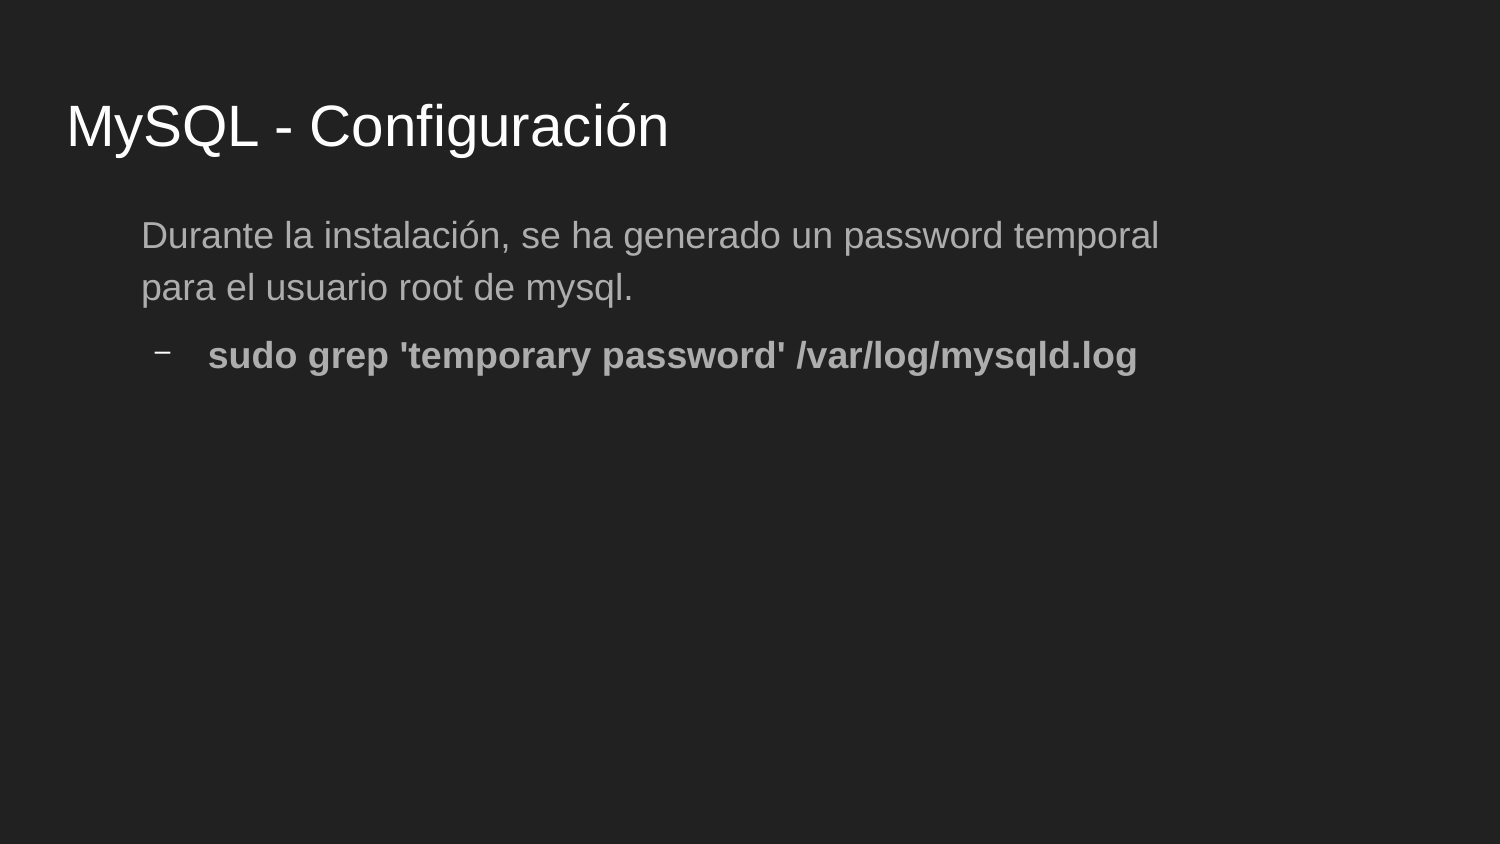

# MySQL - Configuración
Durante la instalación, se ha generado un password temporal para el usuario root de mysql.
sudo grep 'temporary password' /var/log/mysqld.log